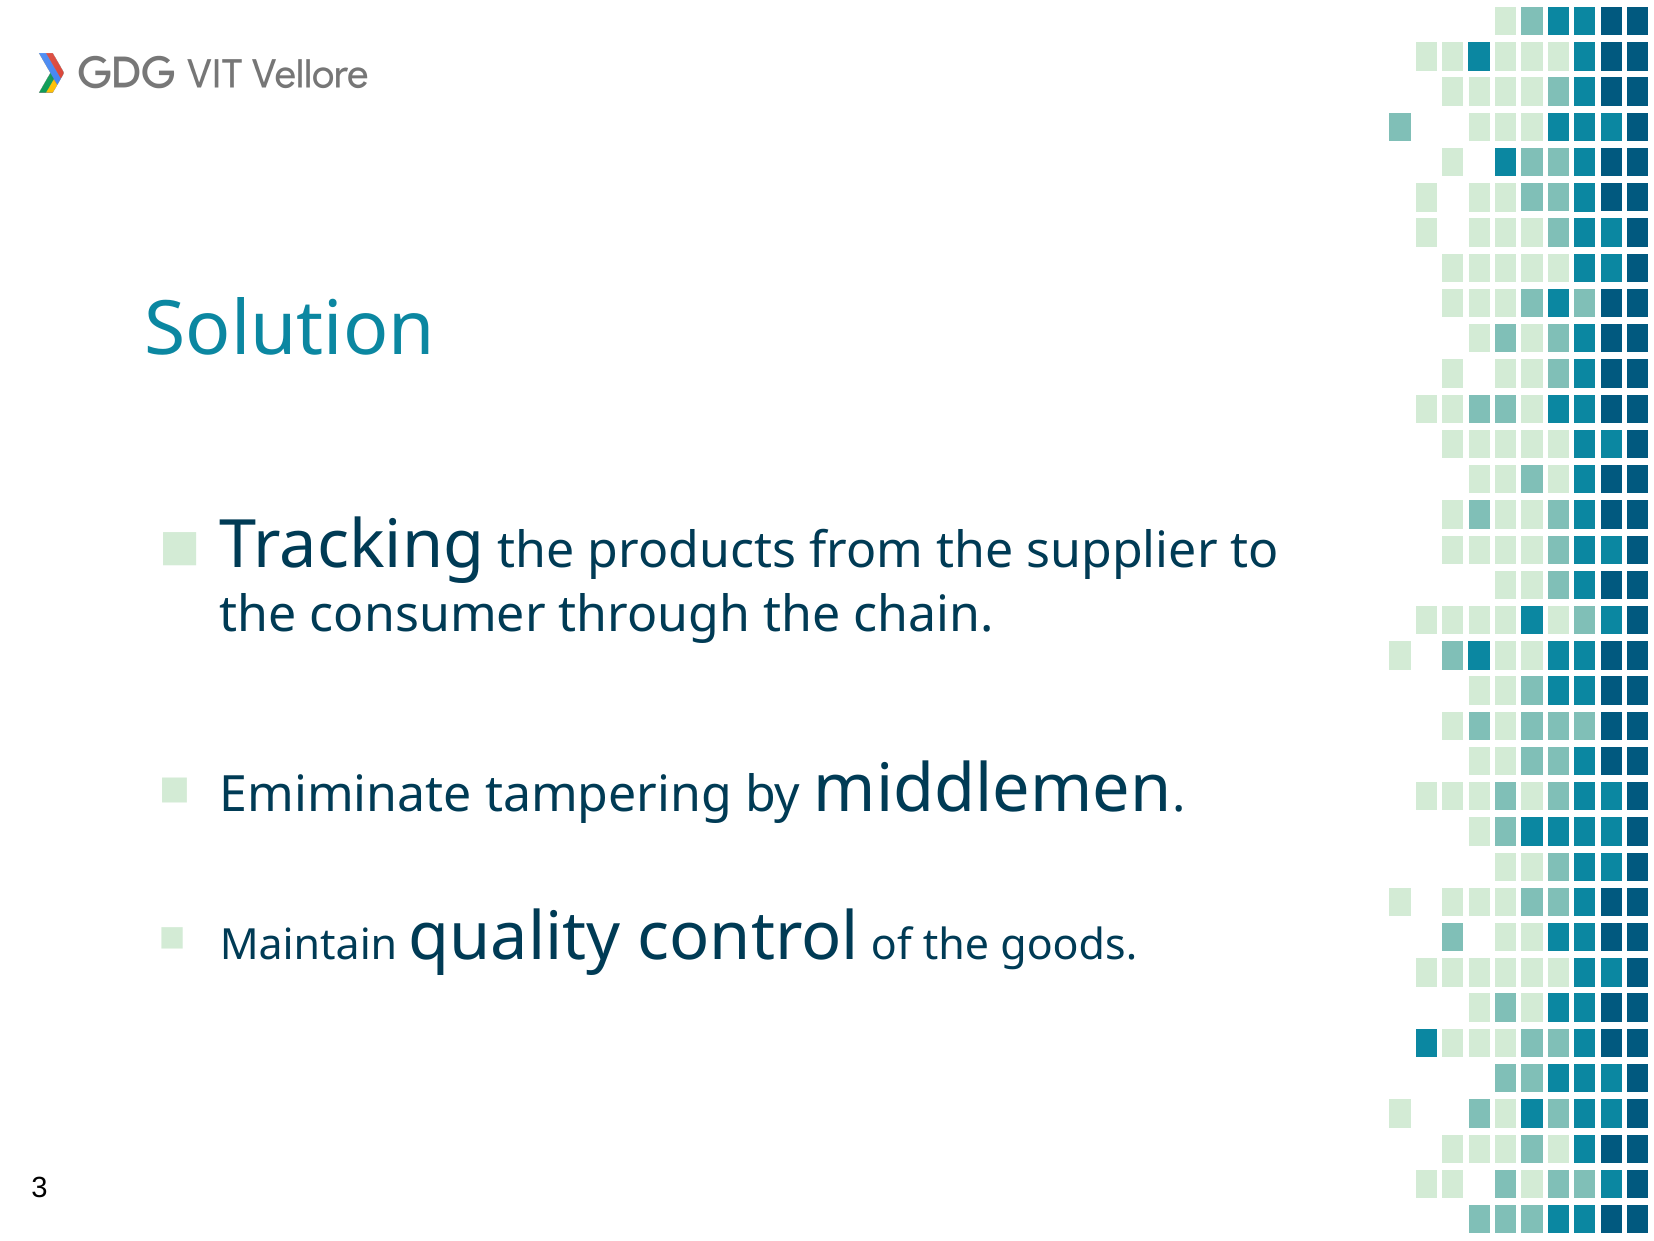

# Solution
Tracking the products from the supplier to the consumer through the chain.
Emiminate tampering by middlemen.
Maintain quality control of the goods.